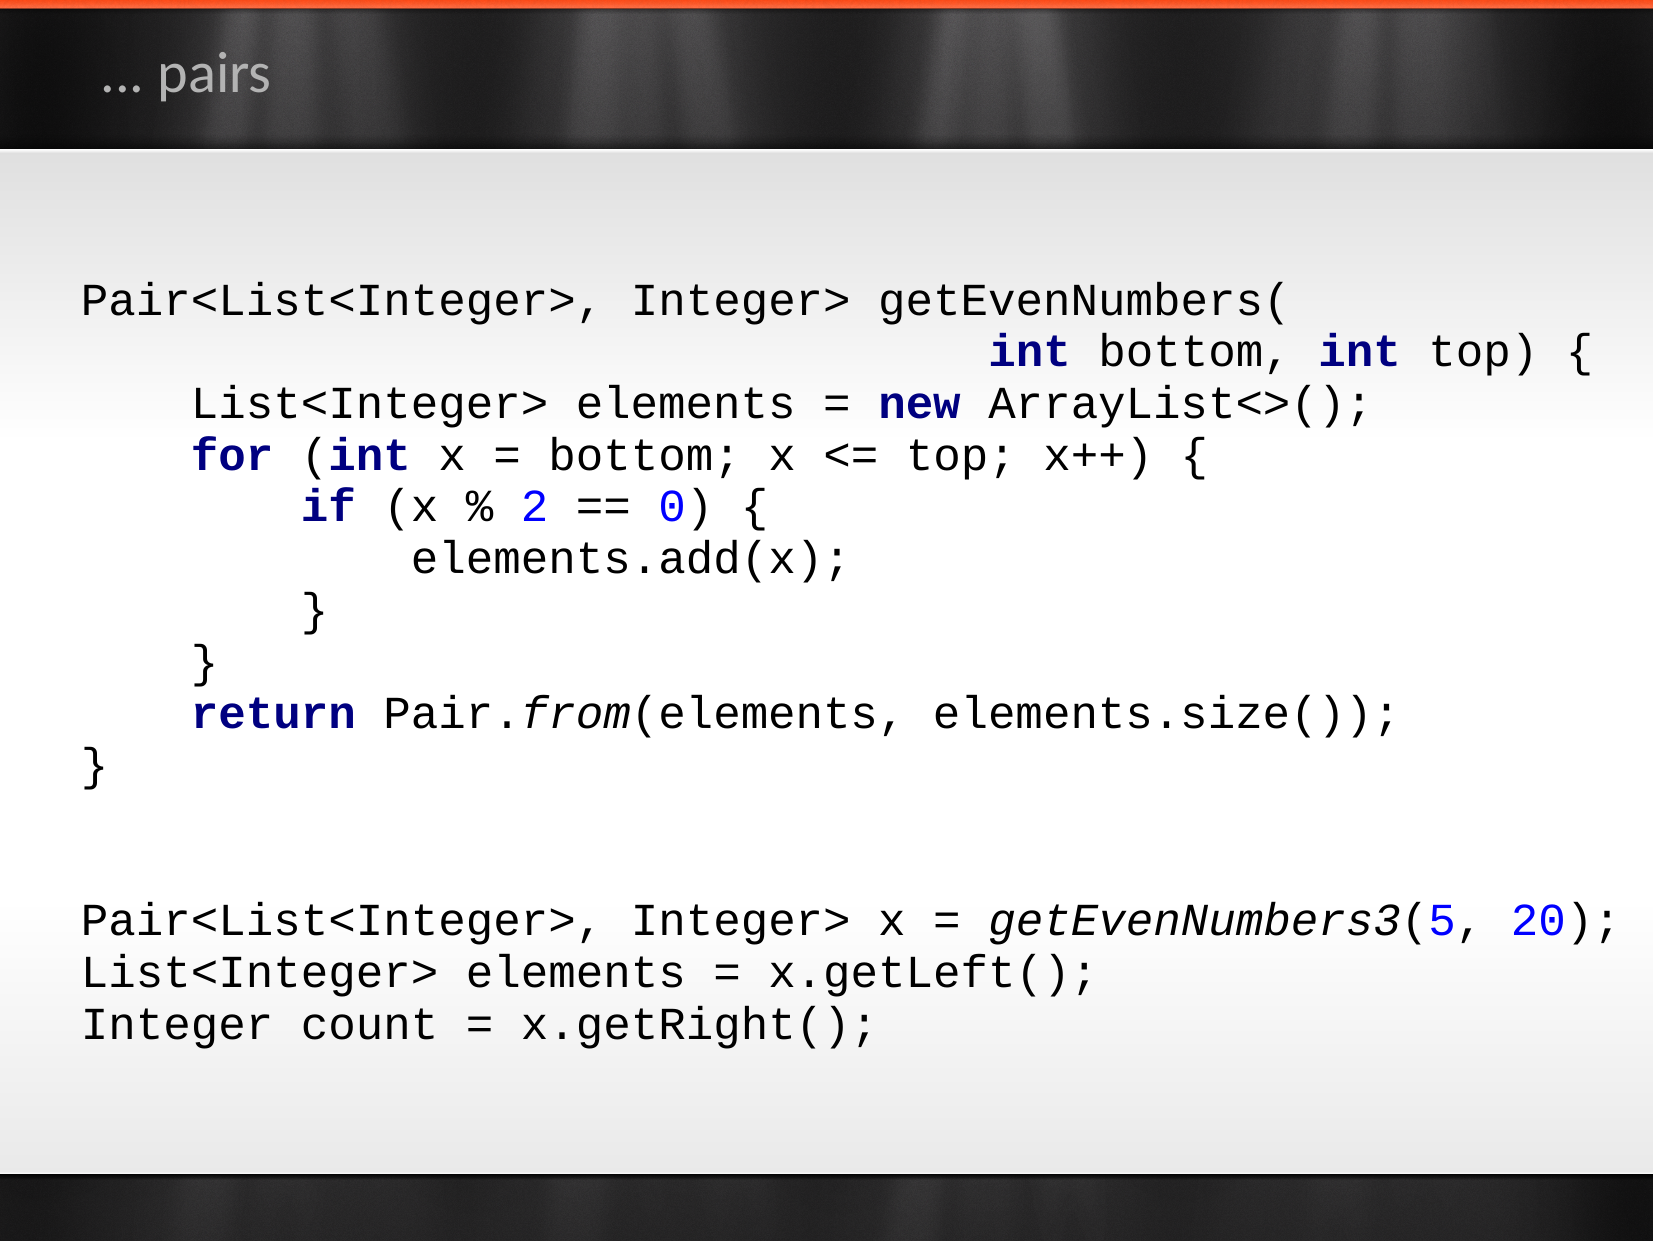

# ... pairs
Pair<List<Integer>, Integer> getEvenNumbers(
 int bottom, int top) {
 List<Integer> elements = new ArrayList<>();
 for (int x = bottom; x <= top; x++) {
 if (x % 2 == 0) {
 elements.add(x);
 }
 }
 return Pair.from(elements, elements.size());
}
Pair<List<Integer>, Integer> x = getEvenNumbers3(5, 20);
List<Integer> elements = x.getLeft();
Integer count = x.getRight();